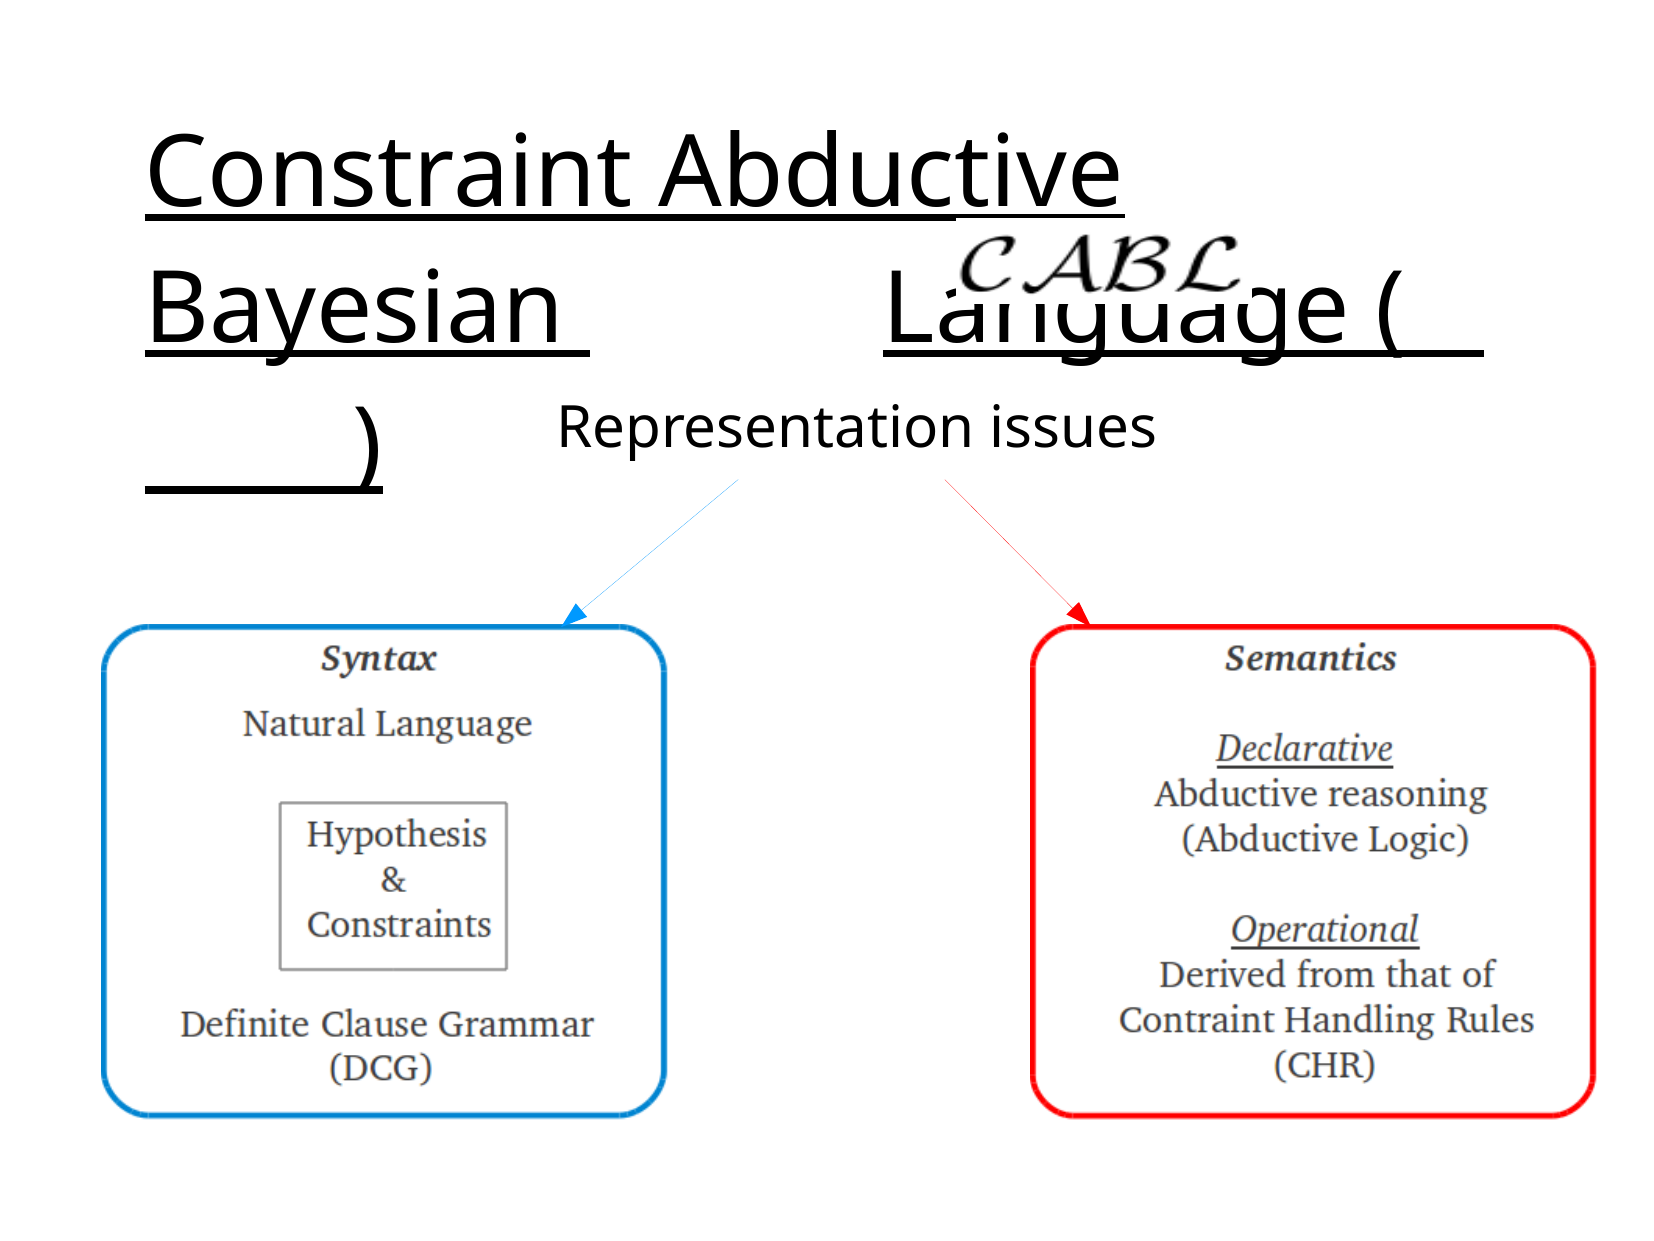

Constraint Abductive Bayesian 				Language ( )
Representation issues